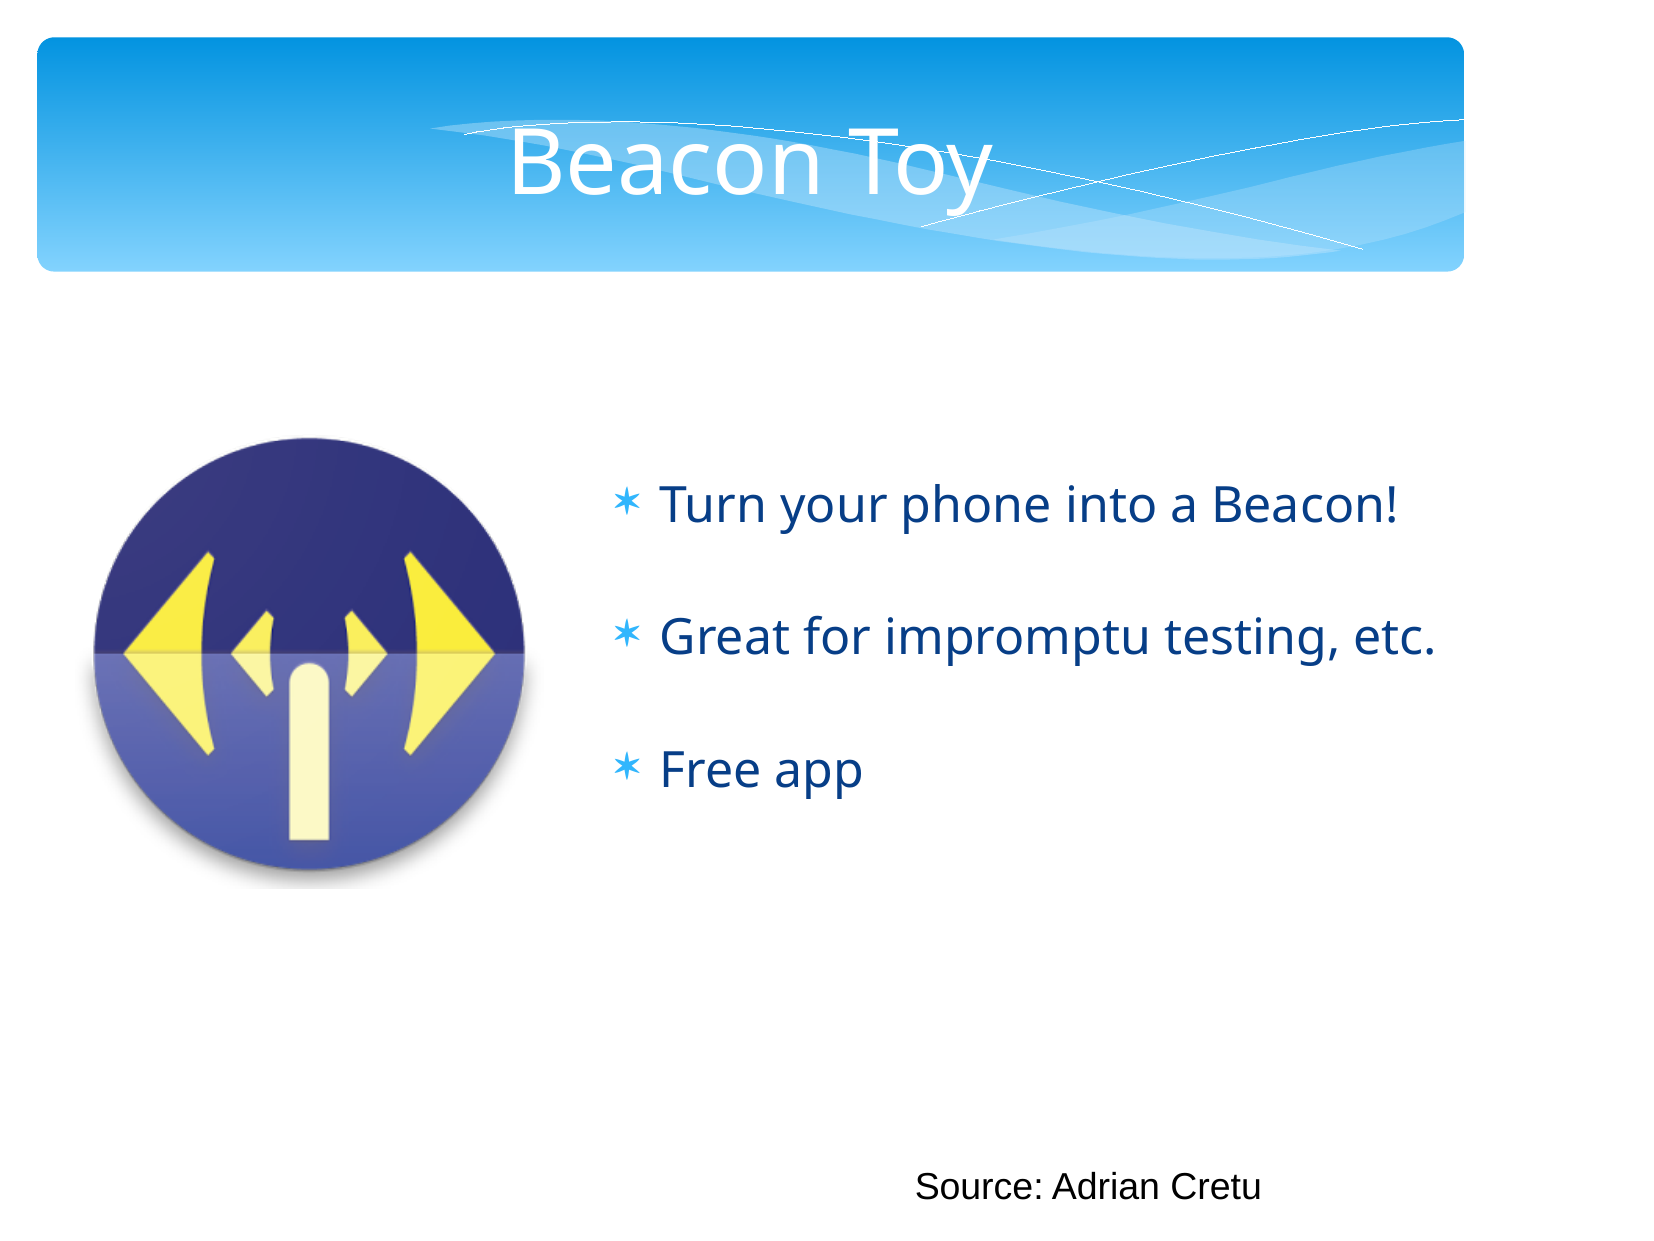

# Beacon Toy
Turn your phone into a Beacon!
Great for impromptu testing, etc.
Free app
Source: Adrian Cretu